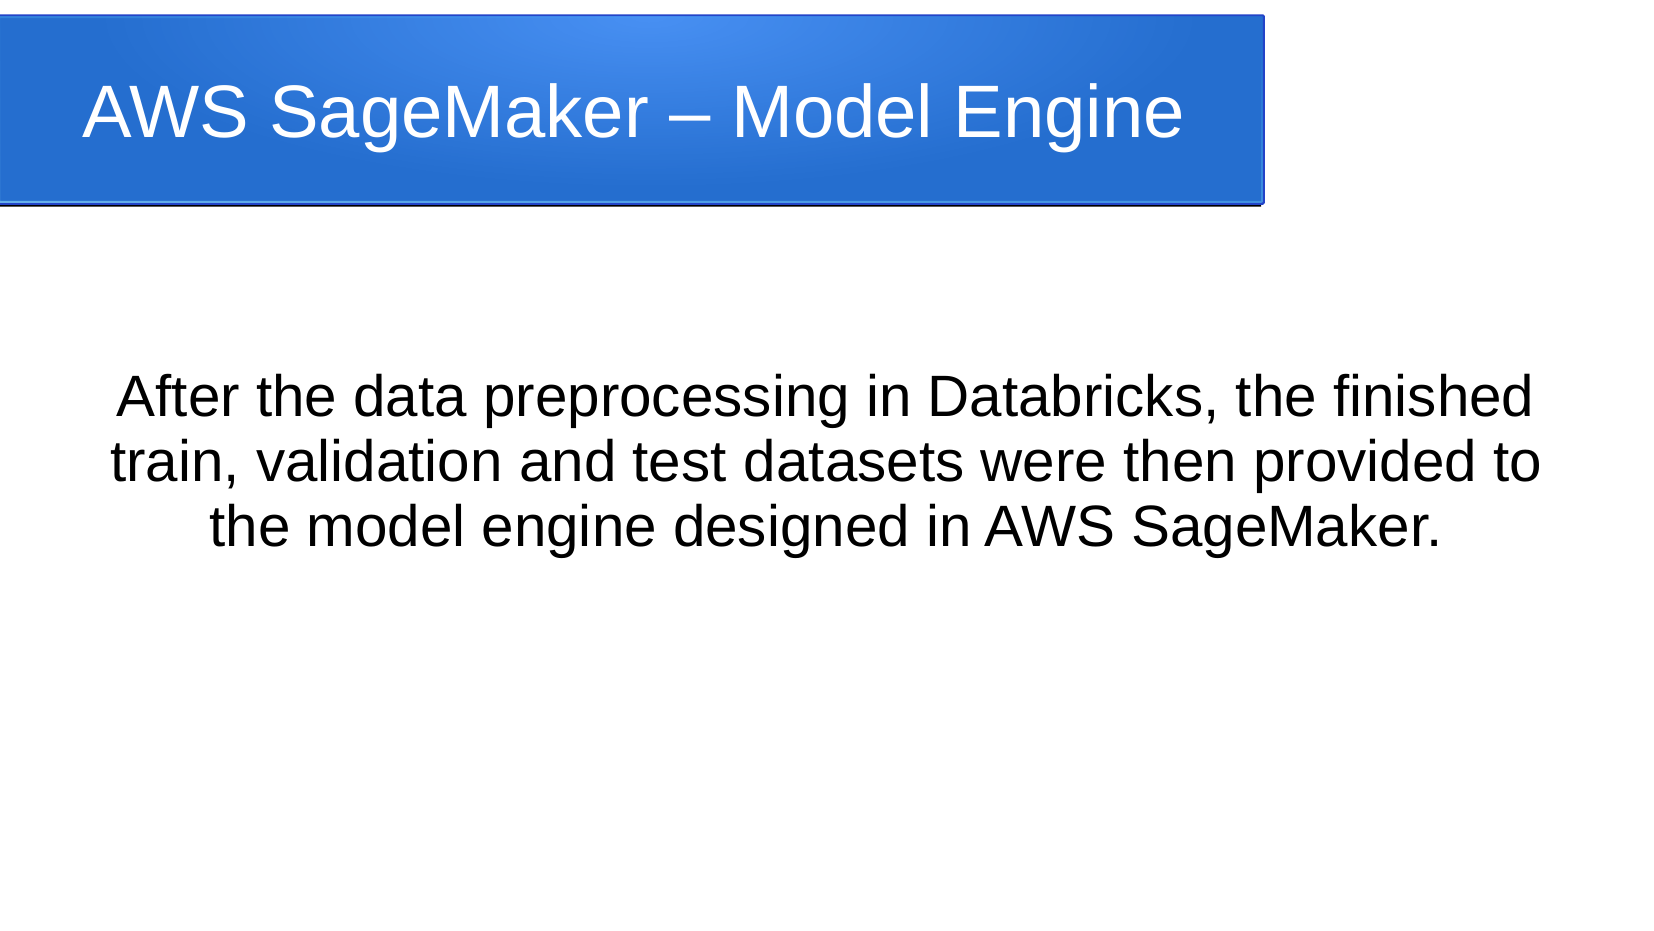

# AWS SageMaker – Model Engine
After the data preprocessing in Databricks, the finished train, validation and test datasets were then provided to the model engine designed in AWS SageMaker.